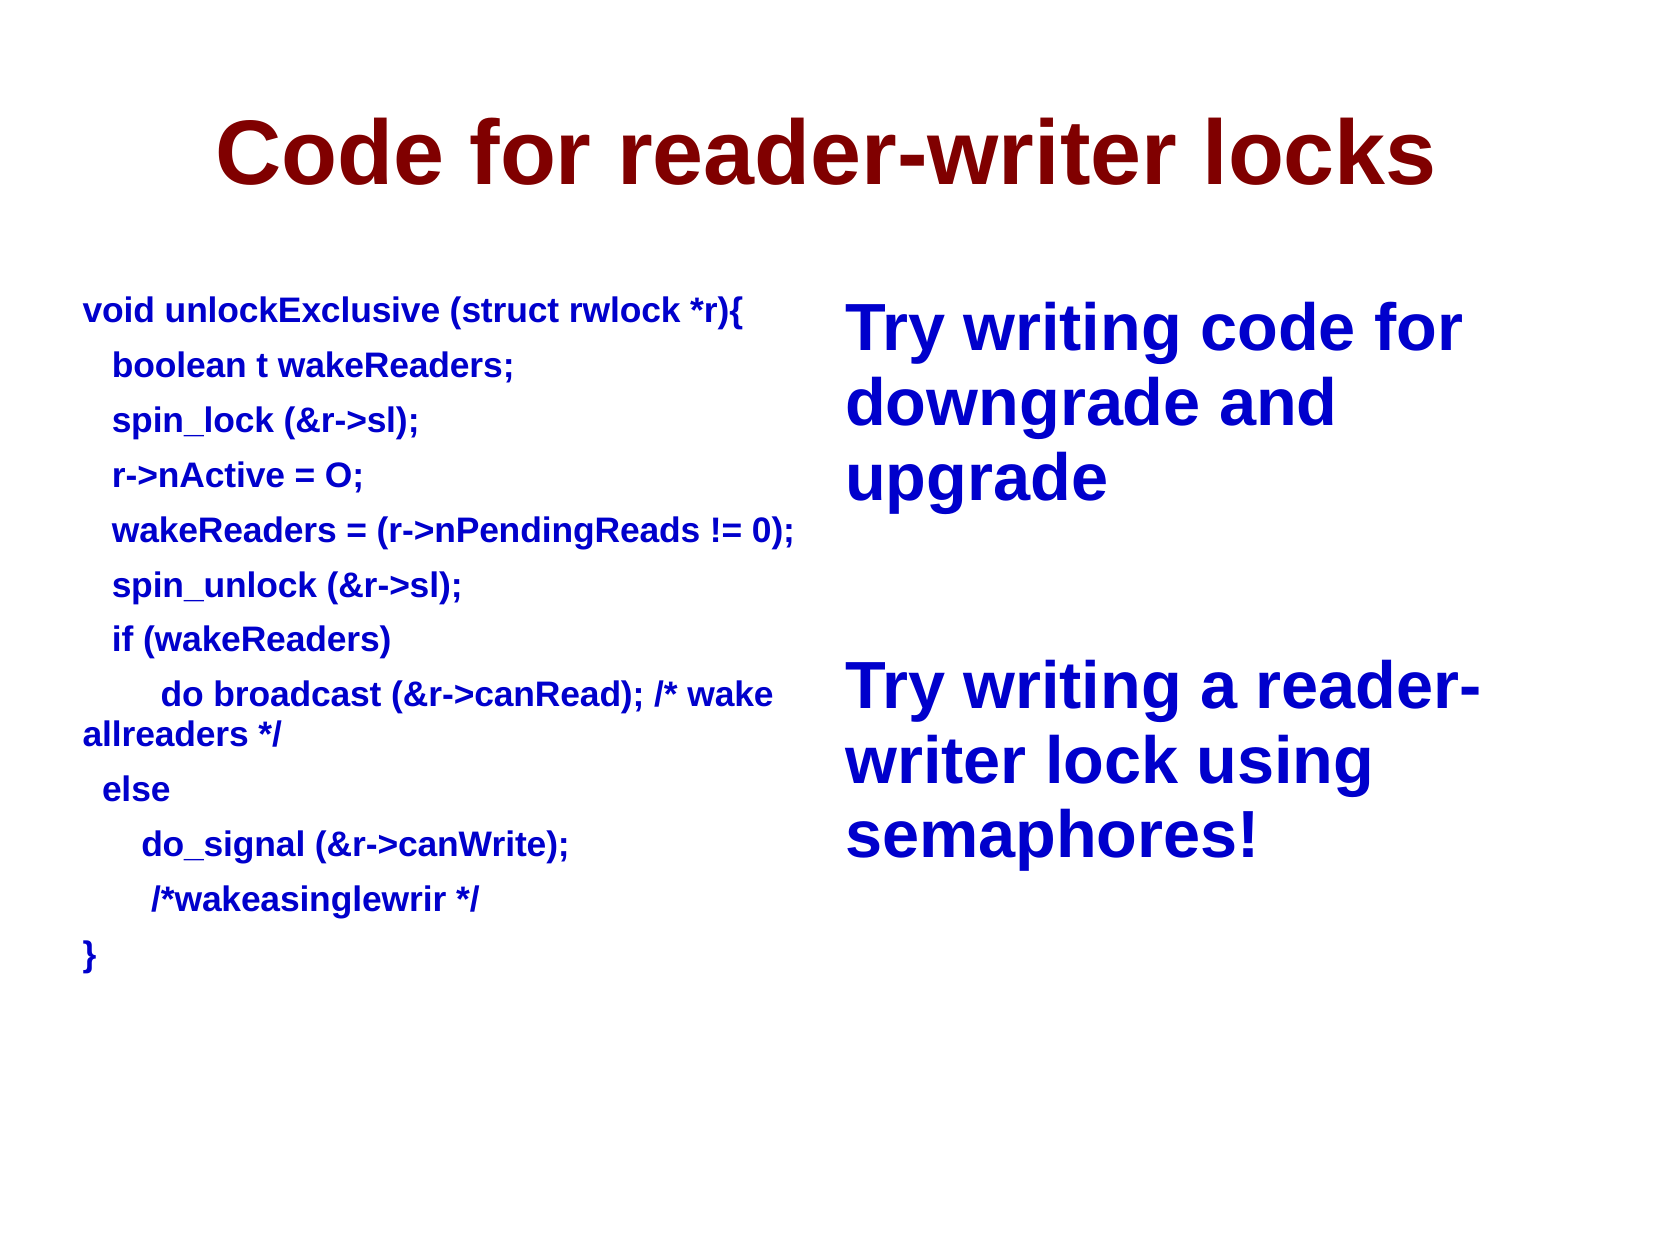

# Code for reader-writer locks
void unlockExclusive (struct rwlock *r){
 boolean t wakeReaders;
 spin_lock (&r->sl);
 r->nActive = O;
 wakeReaders = (r->nPendingReads != 0);
 spin_unlock (&r->sl);
 if (wakeReaders)
 do broadcast (&r->canRead); /* wake allreaders */
 else
 do_signal (&r->canWrite);
 /*wakeasinglewrir */
}
Try writing code for downgrade and upgrade
Try writing a reader-writer lock using semaphores!